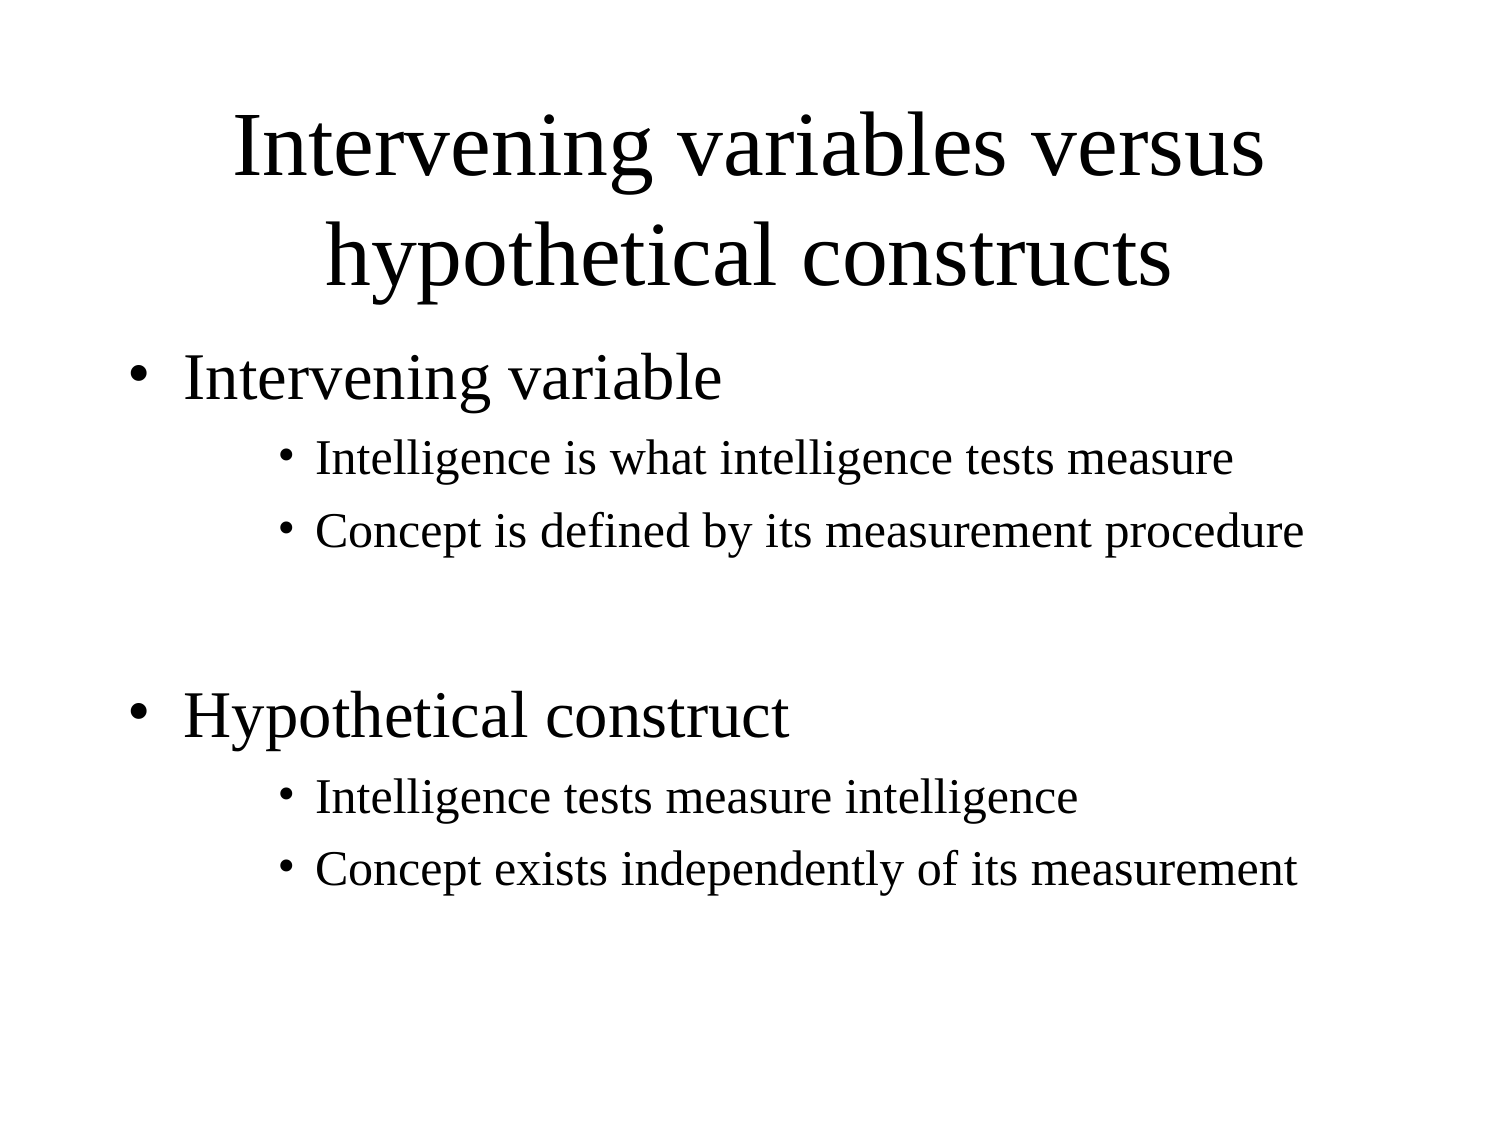

# Intervening variables versus hypothetical constructs
Intervening variable
Intelligence is what intelligence tests measure
Concept is defined by its measurement procedure
Hypothetical construct
Intelligence tests measure intelligence
Concept exists independently of its measurement